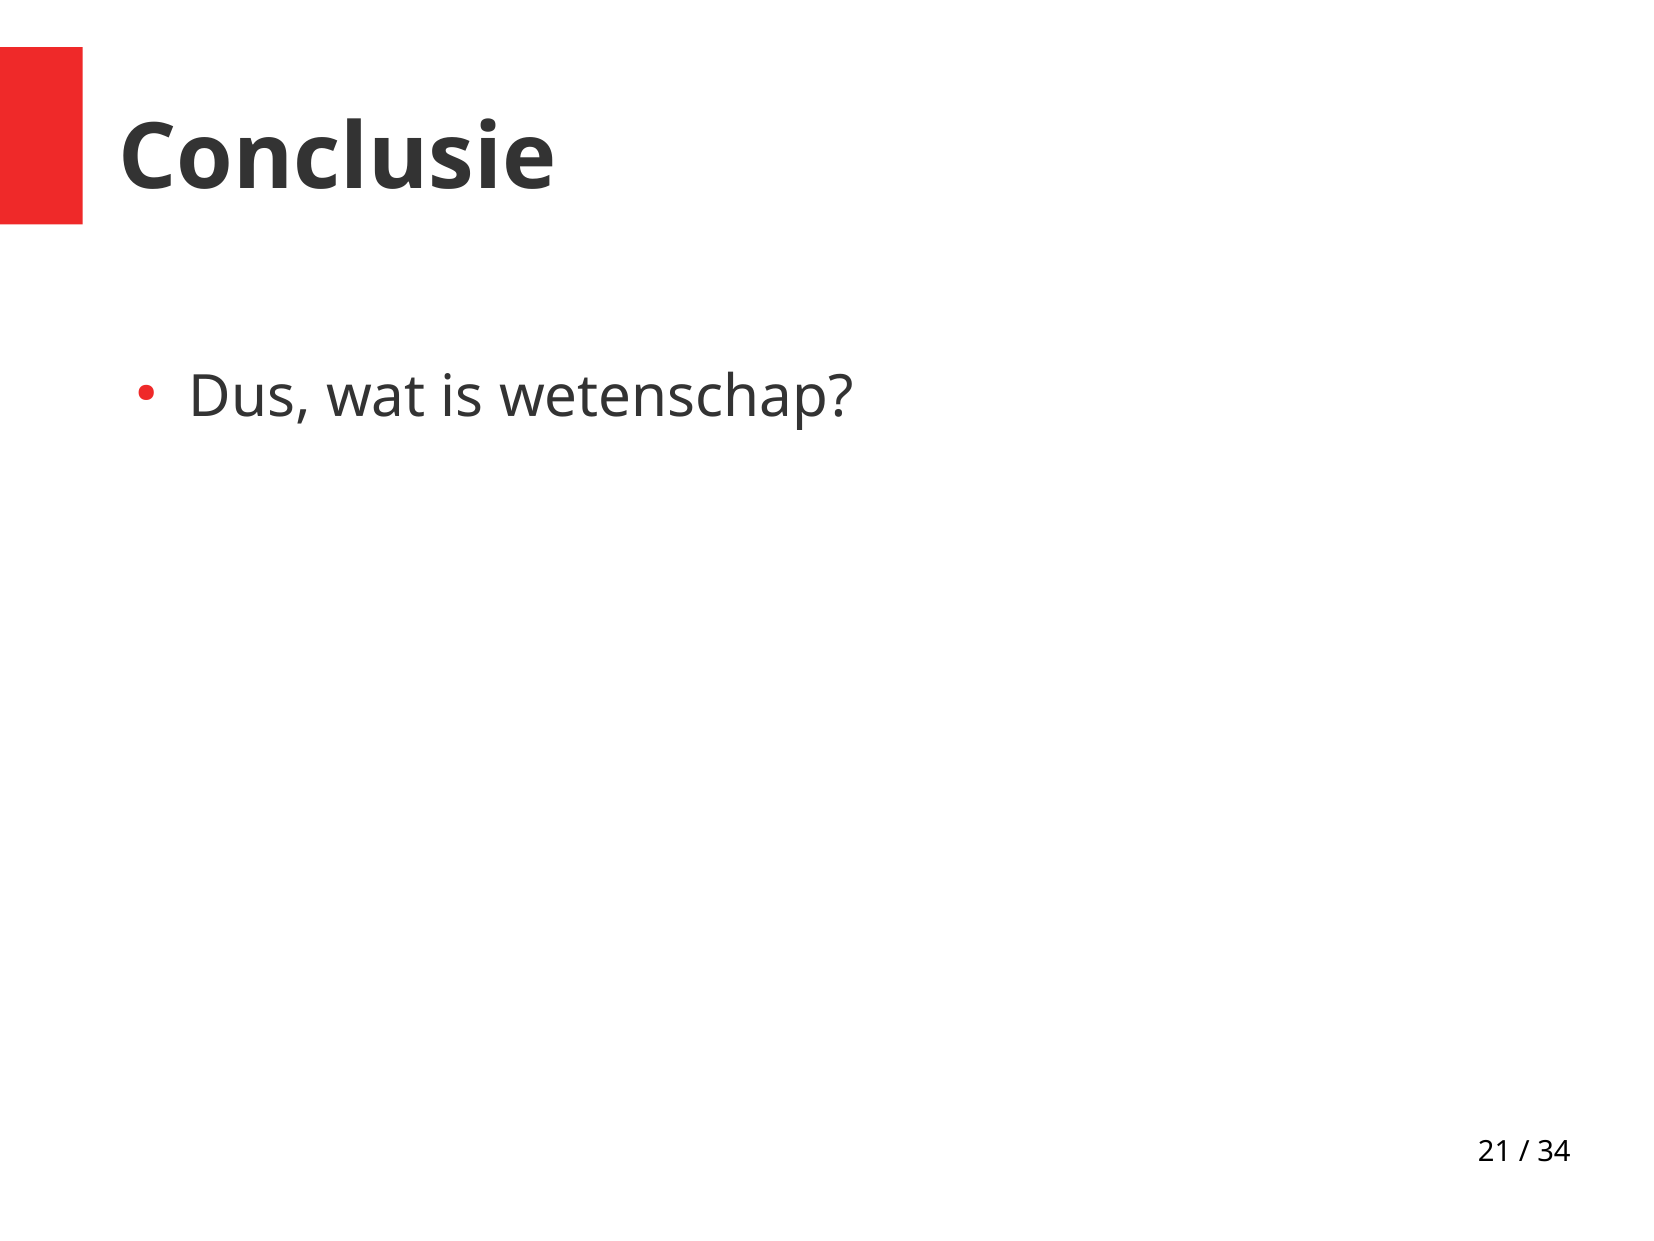

# Conclusie
Dus, wat is wetenschap?
21